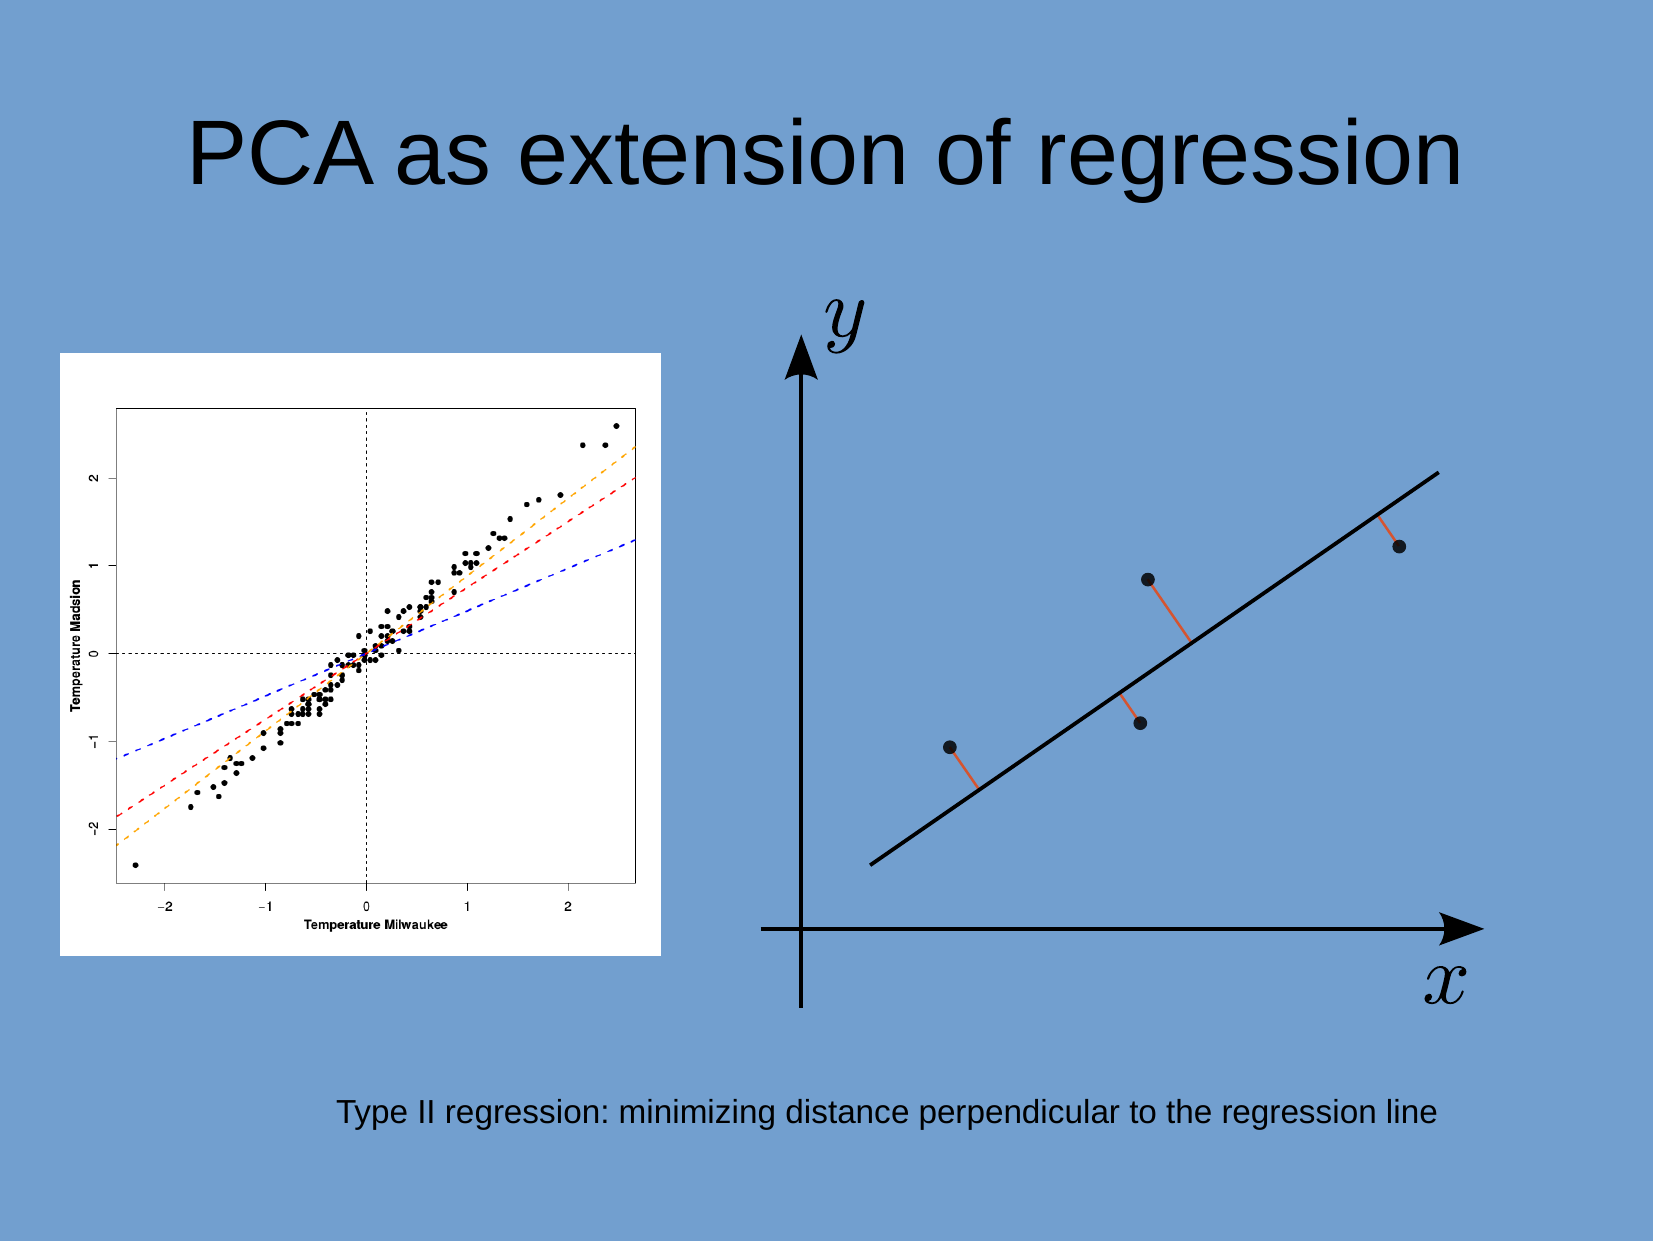

# PCA as extension of regression
Type II regression: minimizing distance perpendicular to the regression line